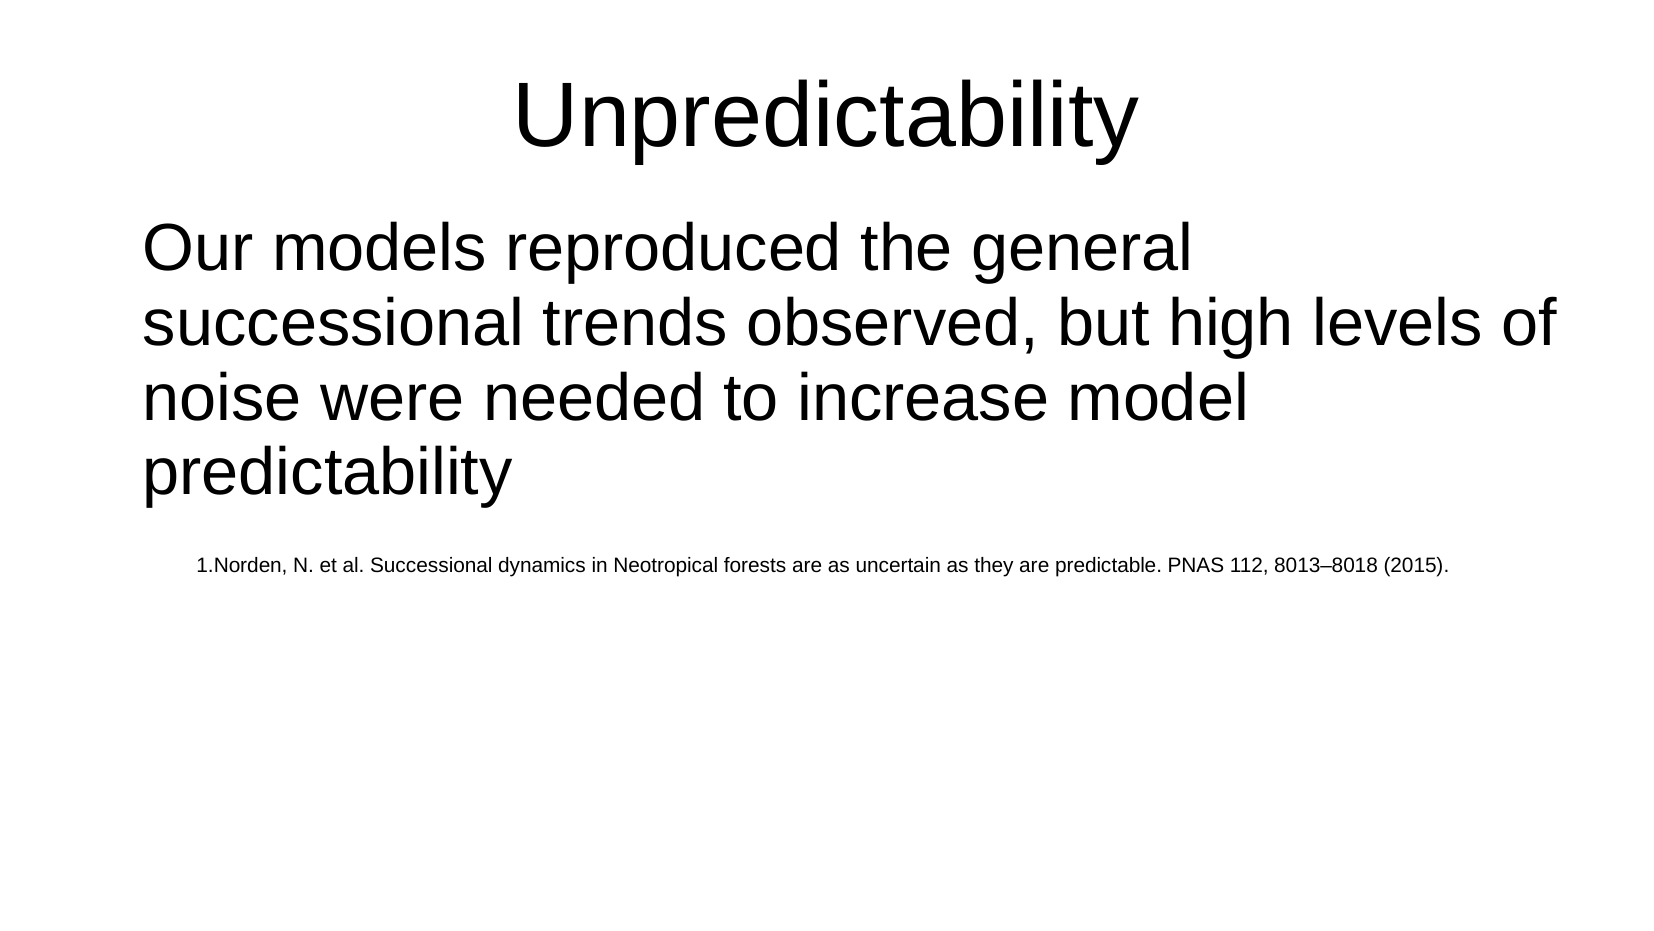

# Unpredictability
Our models reproduced the general successional trends observed, but high levels of noise were needed to increase model predictability
1.Norden, N. et al. Successional dynamics in Neotropical forests are as uncertain as they are predictable. PNAS 112, 8013–8018 (2015).